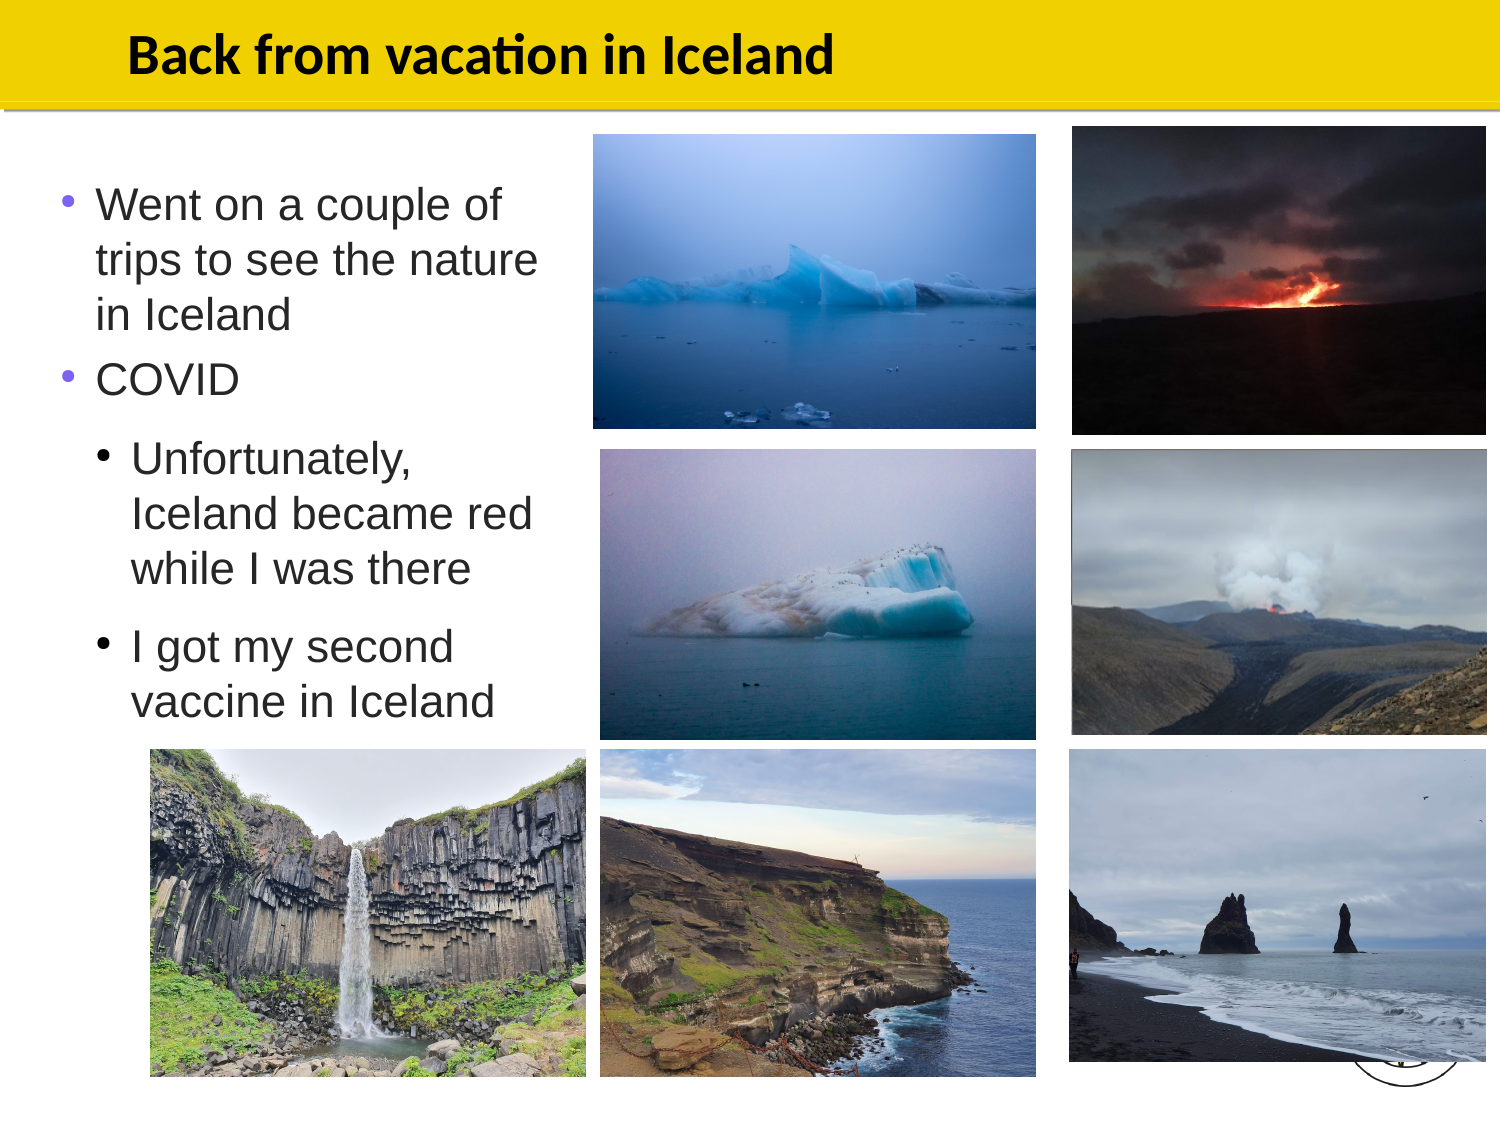

# Back from vacation in Iceland
Went on a couple of trips to see the nature in Iceland
COVID
Unfortunately, Iceland became red while I was there
I got my second vaccine in Iceland